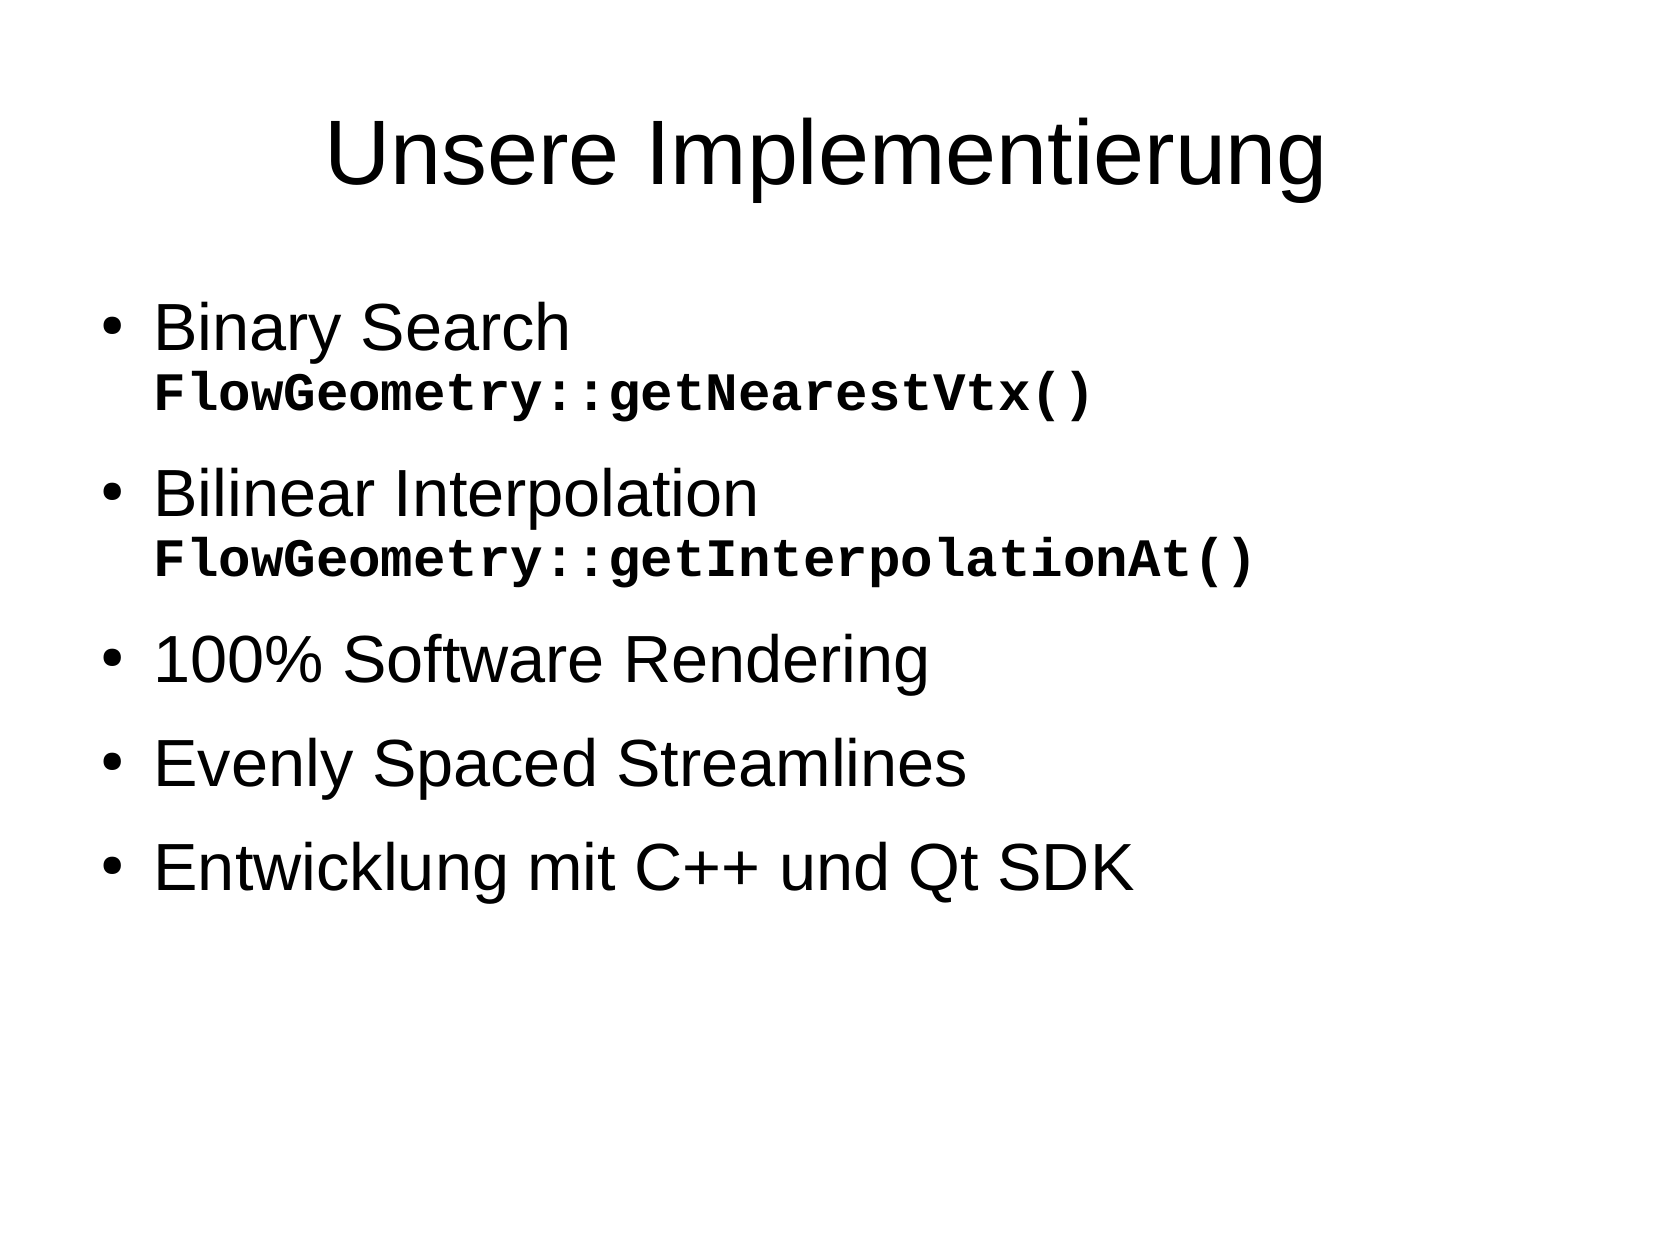

# Unsere Implementierung
Binary Search
FlowGeometry::getNearestVtx()
Bilinear Interpolation
FlowGeometry::getInterpolationAt()
100% Software Rendering
Evenly Spaced Streamlines
Entwicklung mit C++ und Qt SDK